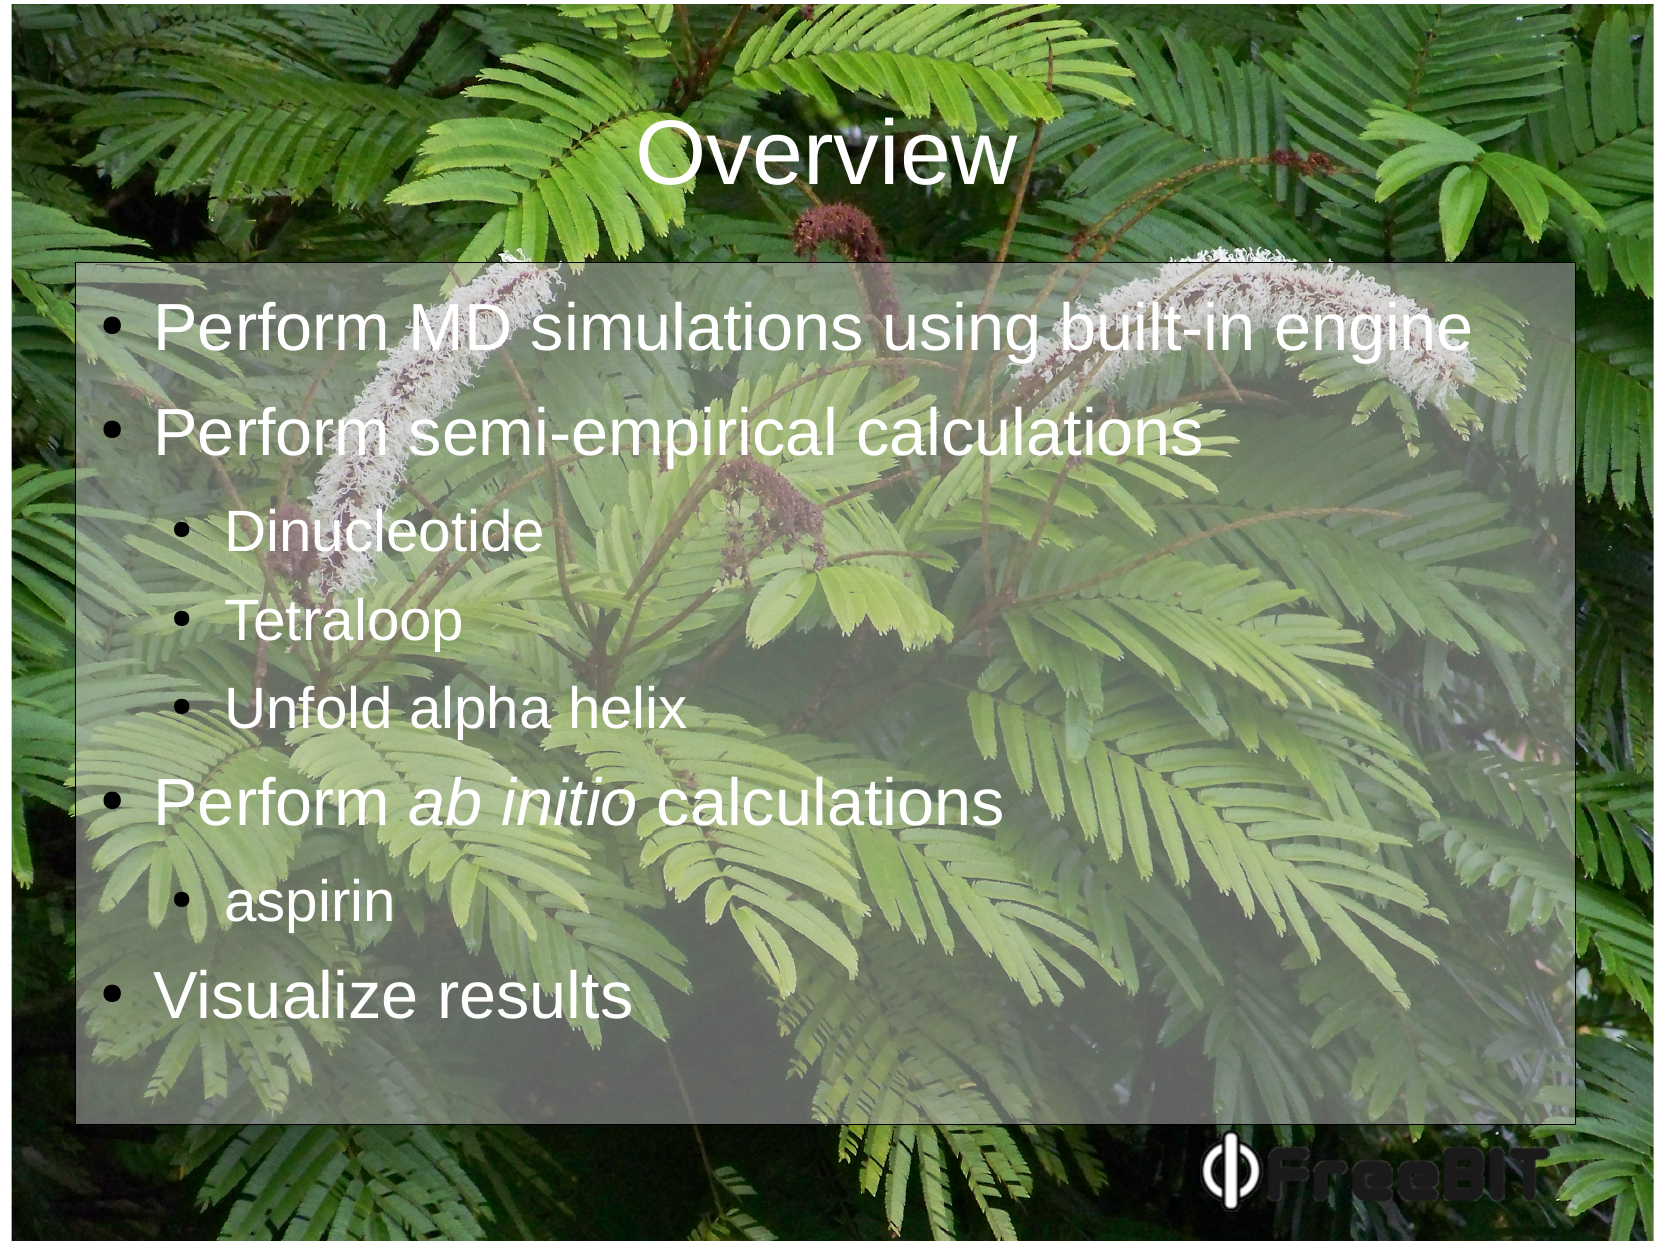

# Overview
Perform MD simulations using built-in engine
Perform semi-empirical calculations
Dinucleotide
Tetraloop
Unfold alpha helix
Perform ab initio calculations
aspirin
Visualize results